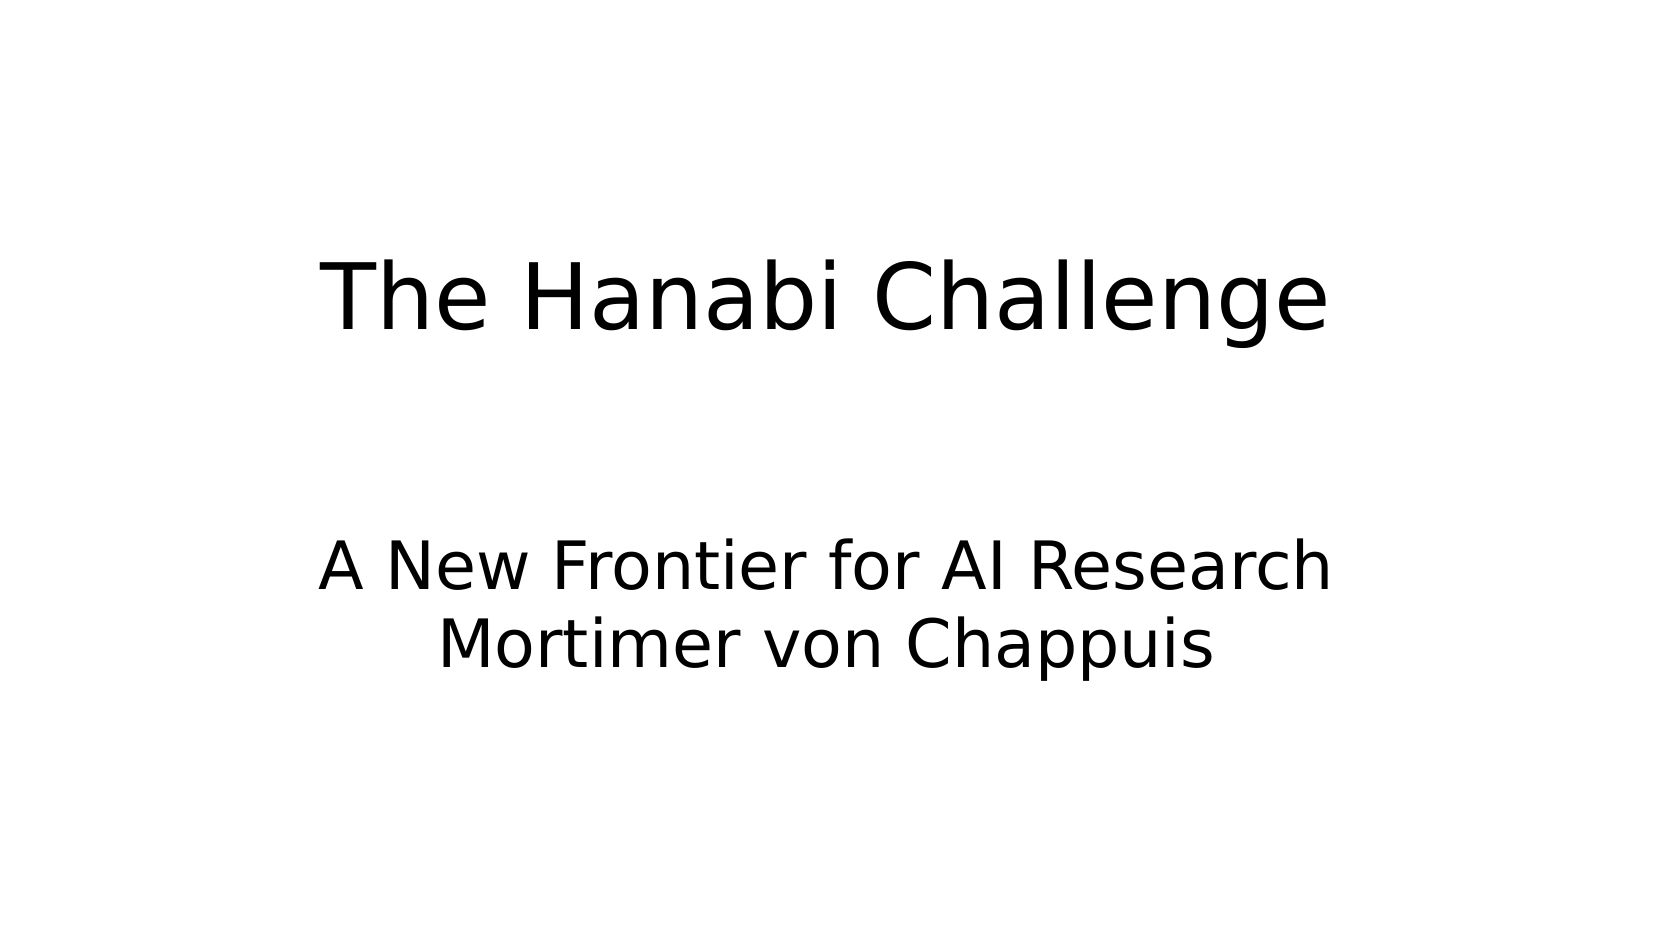

# The Hanabi Challenge
A New Frontier for AI Research
Mortimer von Chappuis